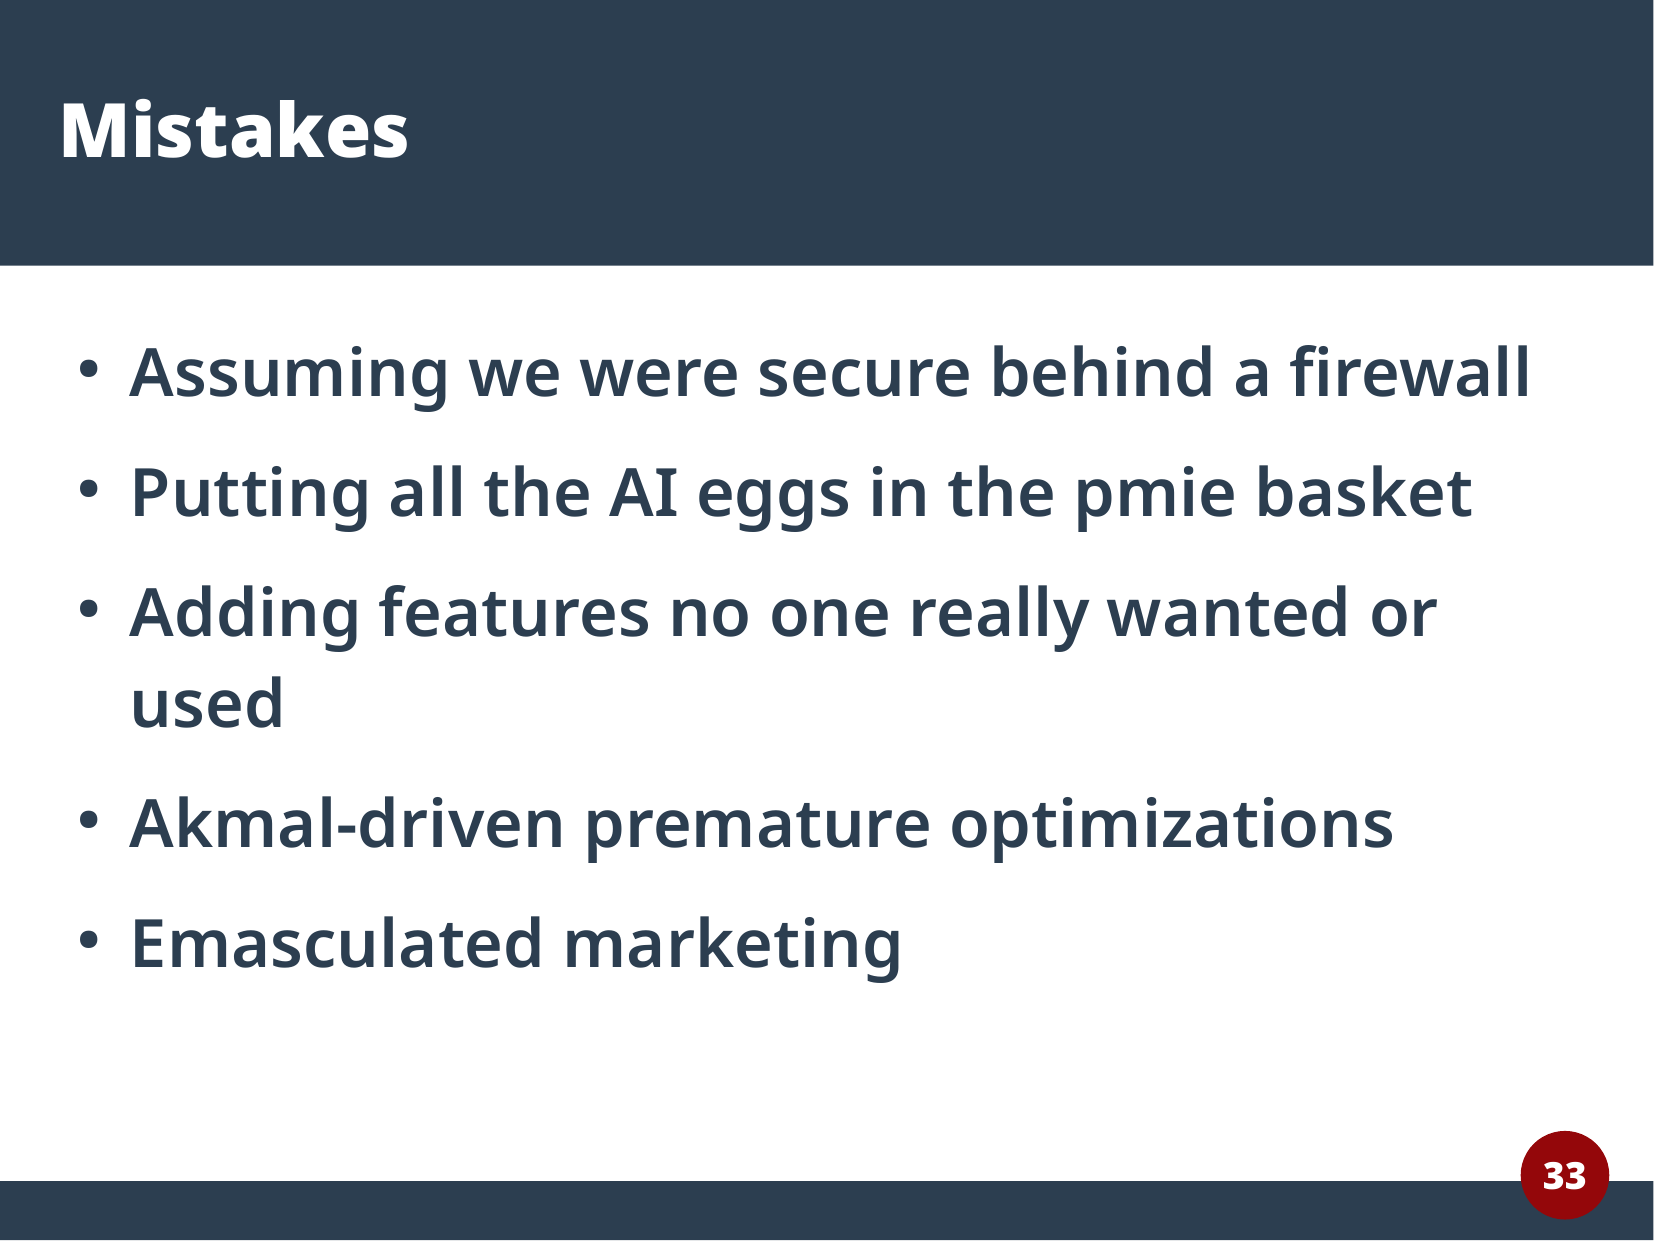

# Mistakes
Assuming we were secure behind a firewall
Putting all the AI eggs in the pmie basket
Adding features no one really wanted or used
Akmal-driven premature optimizations
Emasculated marketing
33